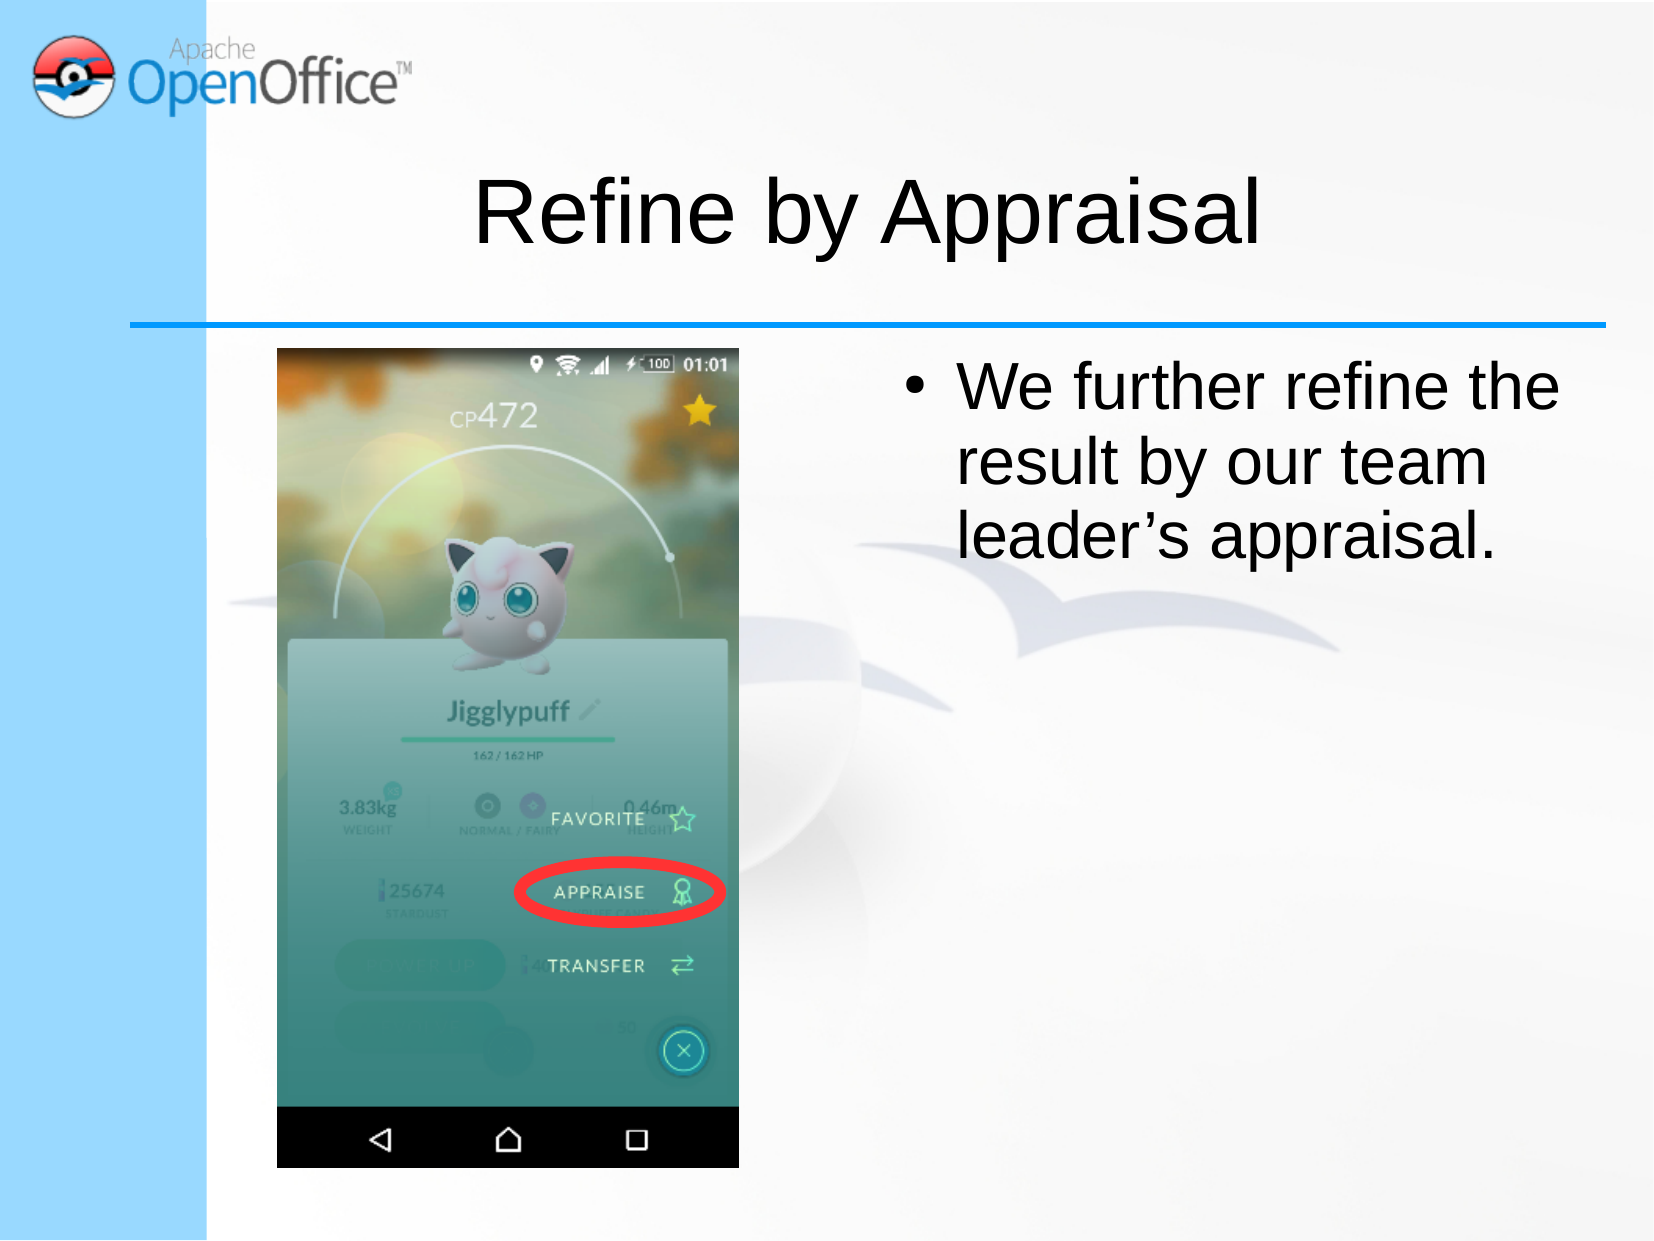

# Refine by Appraisal
We further refine the result by our team leader’s appraisal.